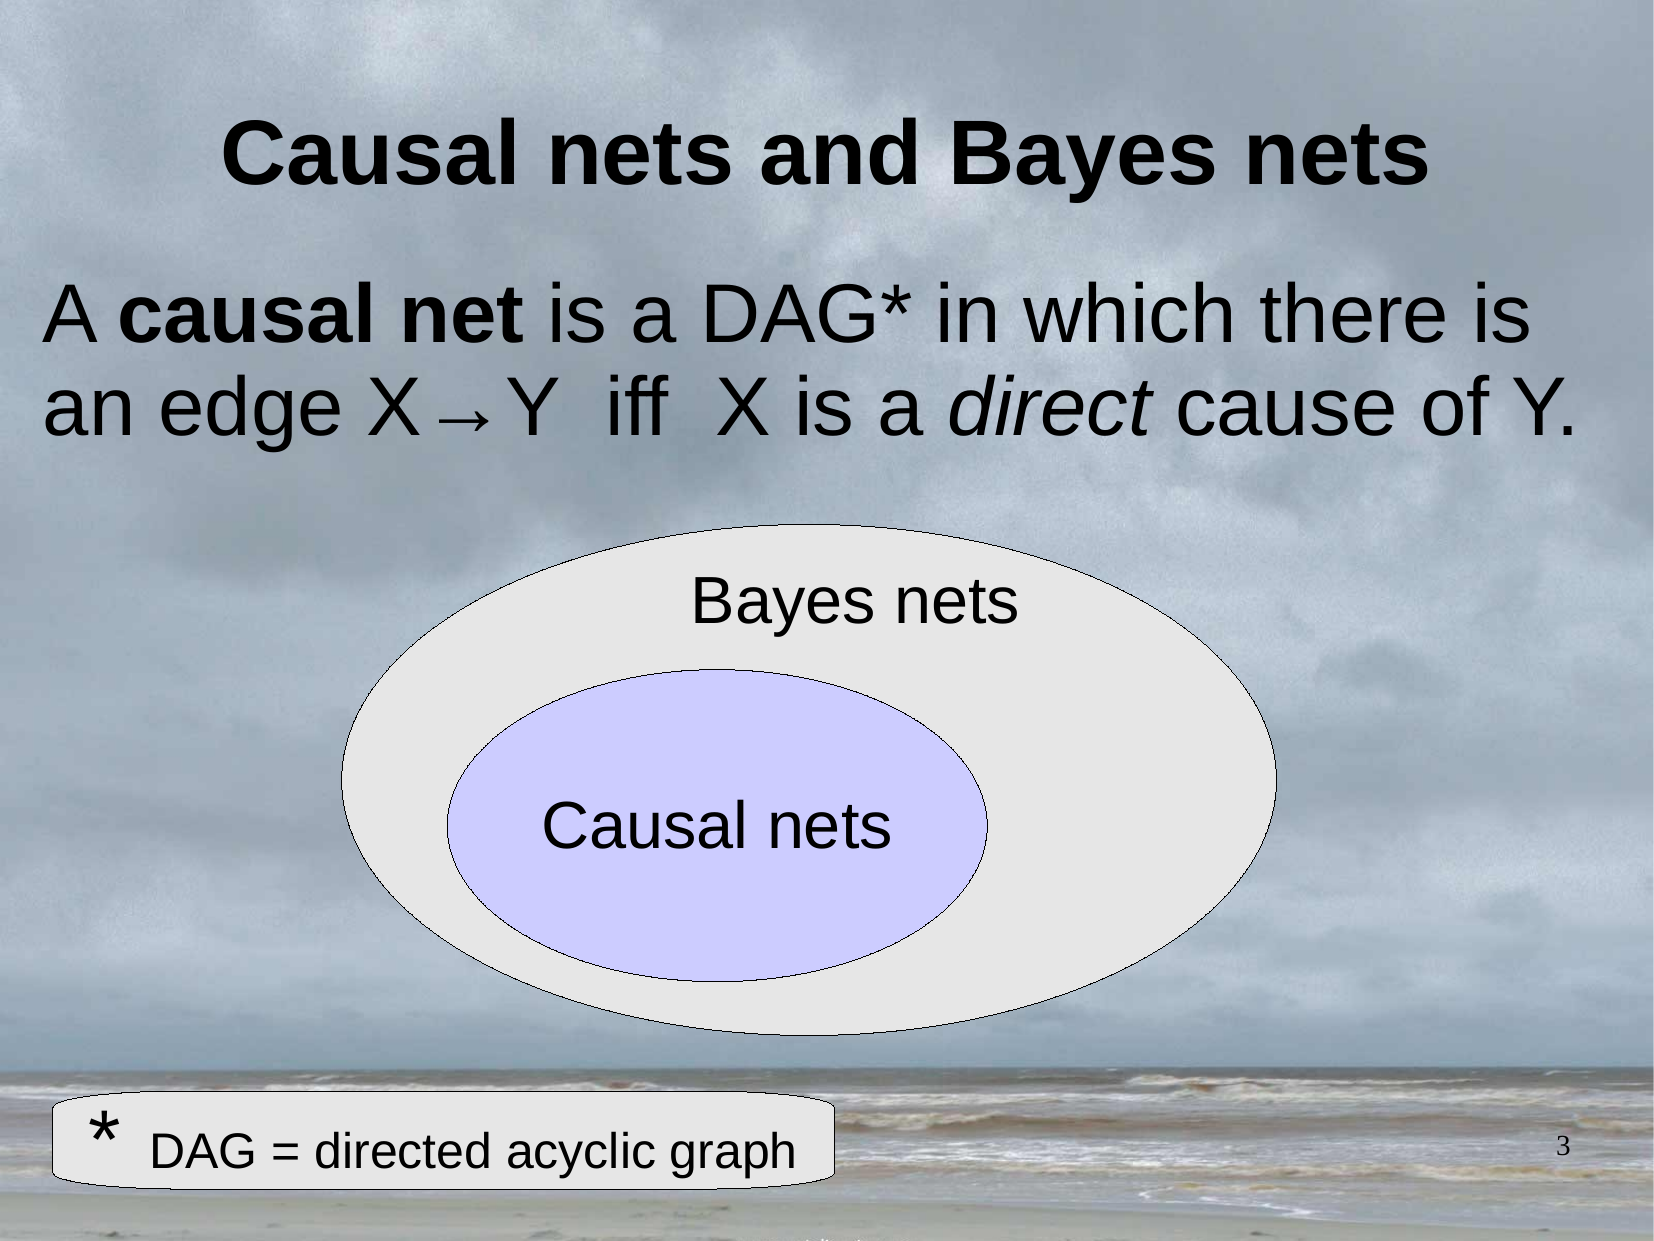

# Causal nets and Bayes nets
A causal net is a DAG* in which there is an edge X→Y iff X is a direct cause of Y.
Bayes nets
Causal nets
* DAG = directed acyclic graph
3